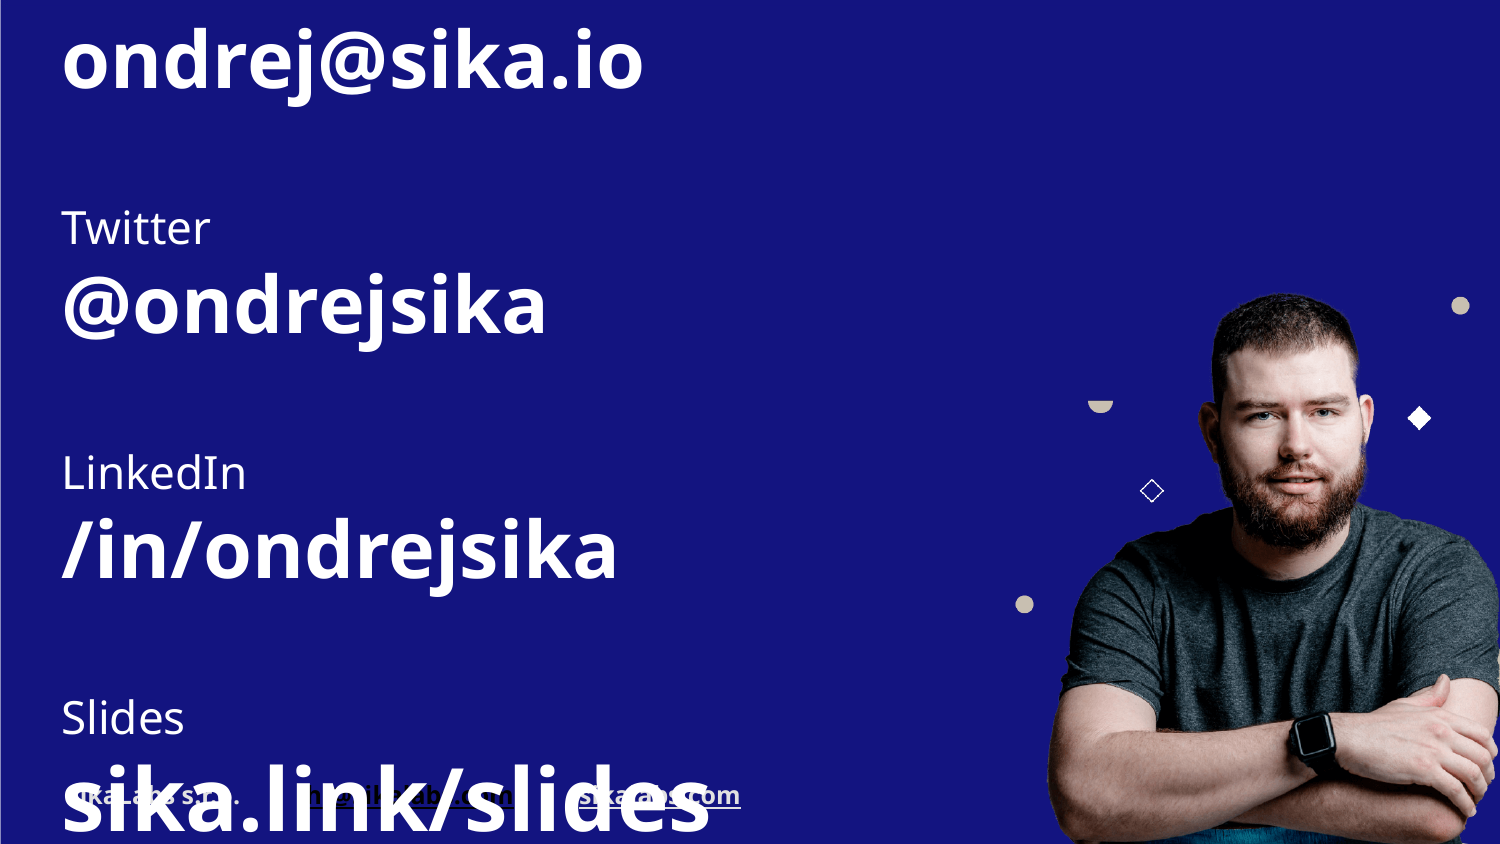

# Email ondrej@sika.io Twitter @ondrejsika LinkedIn /in/ondrejsika Slides sika.link/slides